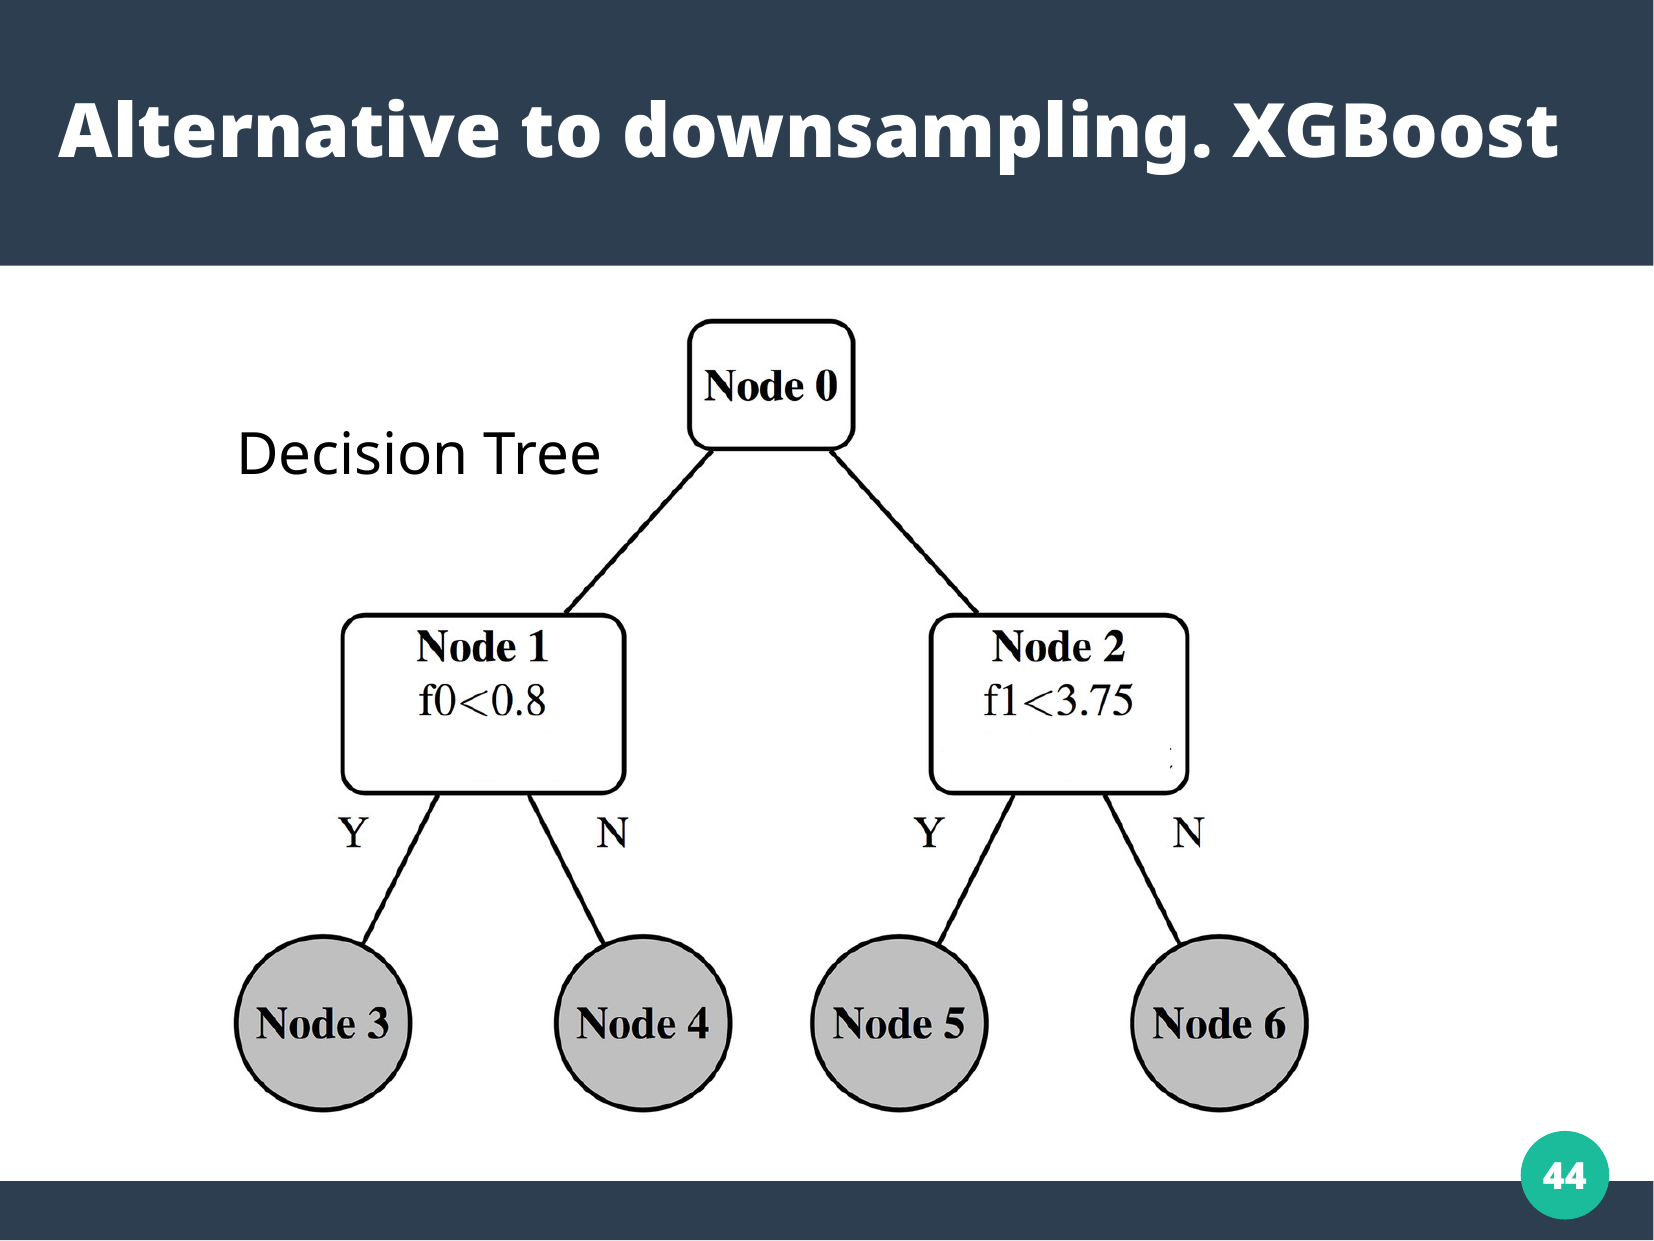

# Alternative to downsampling. XGBoost
Decision Tree
44